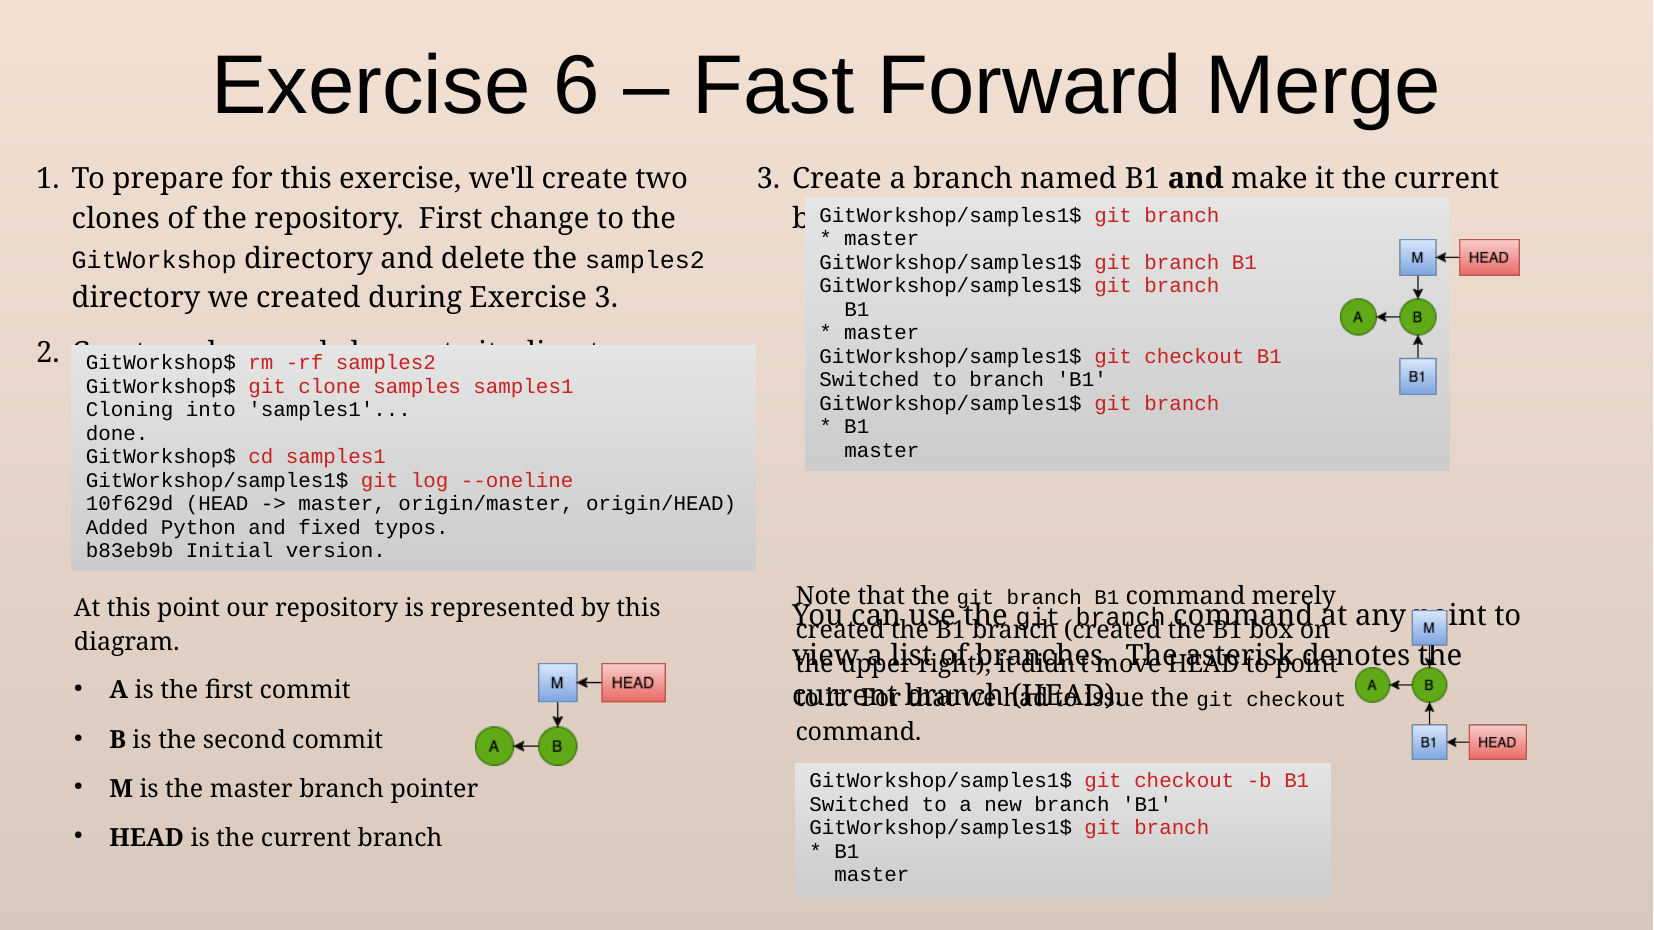

# Exercise 6 – Fast Forward Merge
To prepare for this exercise, we'll create two clones of the repository. First change to the GitWorkshop directory and delete the samples2 directory we created during Exercise 3.
Create a clone and change to its directory.
Create a branch named B1 and make it the current branch.
You can use the git branch command at any point to view a list of branches. The asterisk denotes the current branch (HEAD).
GitWorkshop/samples1$ git branch
* master
GitWorkshop/samples1$ git branch B1
GitWorkshop/samples1$ git branch
 B1
* master
GitWorkshop/samples1$ git checkout B1
Switched to branch 'B1'
GitWorkshop/samples1$ git branch
* B1
 master
GitWorkshop$ rm -rf samples2
GitWorkshop$ git clone samples samples1
Cloning into 'samples1'...
done.
GitWorkshop$ cd samples1
GitWorkshop/samples1$ git log --oneline
10f629d (HEAD -> master, origin/master, origin/HEAD) Added Python and fixed typos.
b83eb9b Initial version.
Note that the git branch B1 command merely created the B1 branch (created the B1 box on the upper right), it didn't move HEAD to point to it. For that we had to issue the git checkout command.
Both these actions could have been effected with a single checkout command with the -b flag.
At this point our repository is represented by this diagram.
A is the first commit
B is the second commit
M is the master branch pointer
HEAD is the current branch
GitWorkshop/samples1$ git checkout -b B1
Switched to a new branch 'B1'
GitWorkshop/samples1$ git branch
* B1
 master